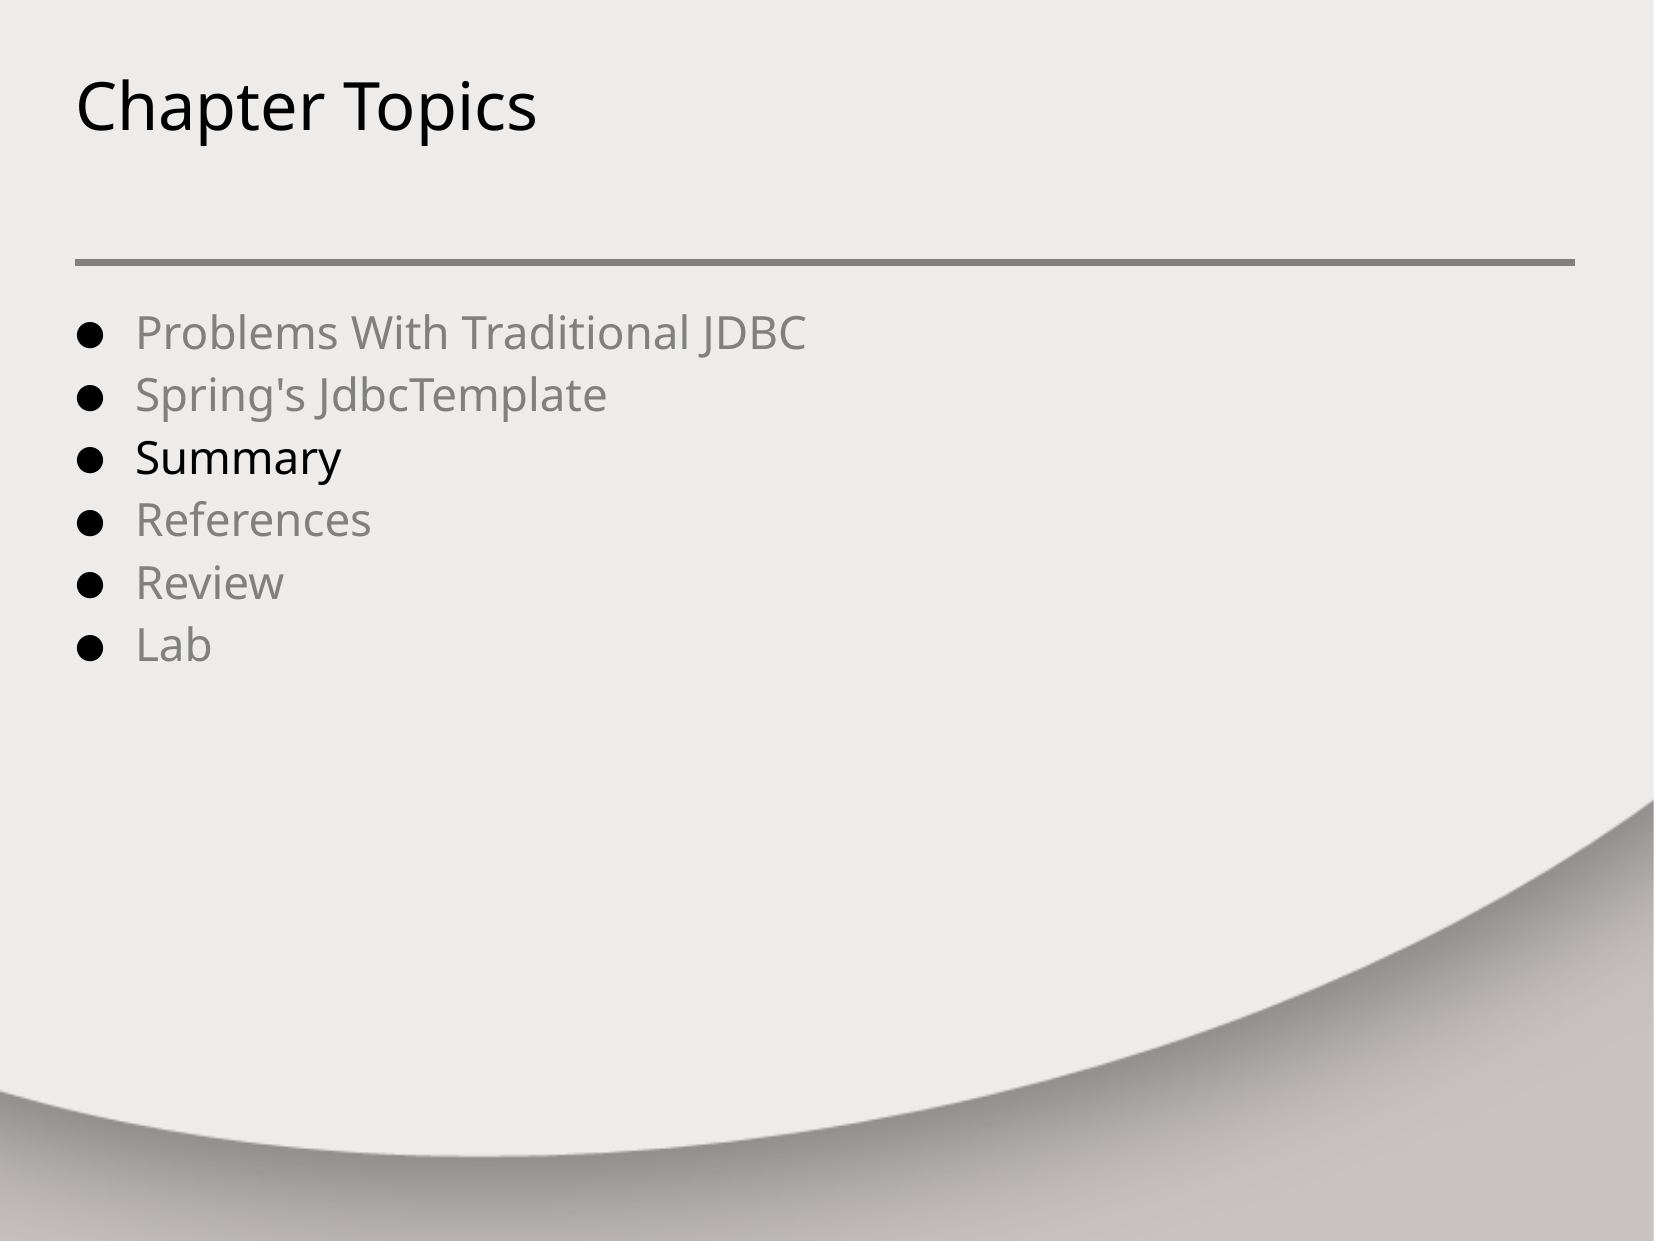

# Chapter Topics
Problems With Traditional JDBC
Spring's JdbcTemplate
Summary
References
Review
Lab